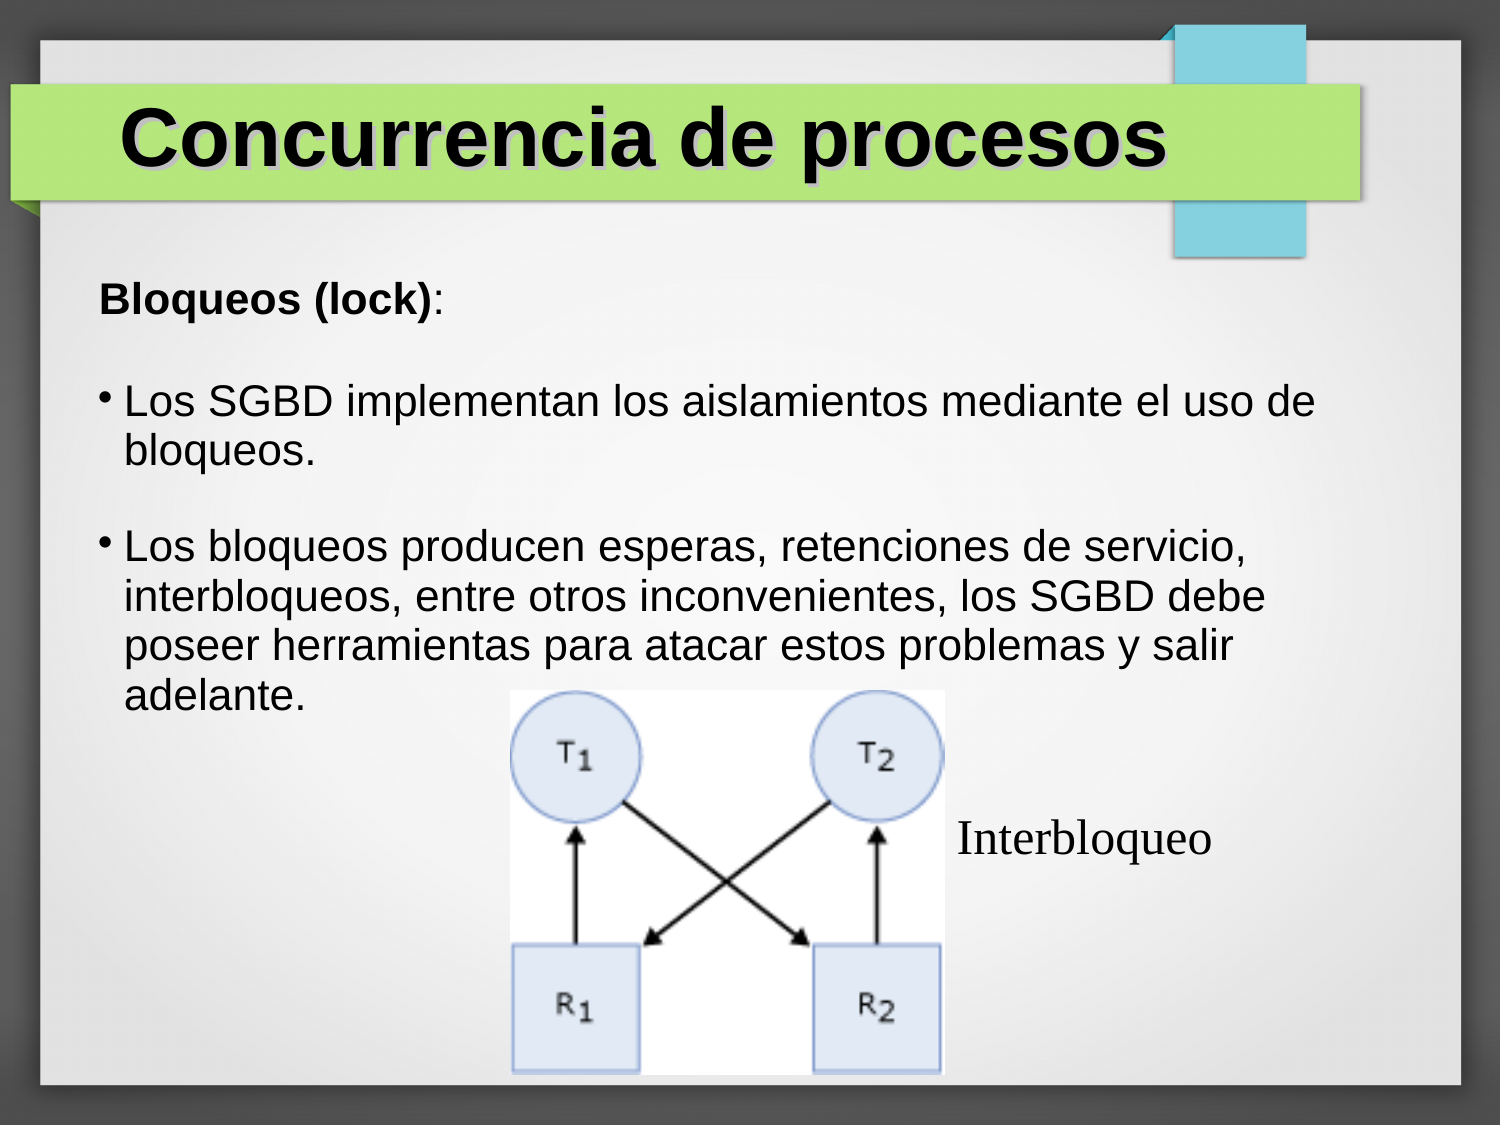

# Concurrencia de procesos
Bloqueos (lock):
Los SGBD implementan los aislamientos mediante el uso de bloqueos.
Los bloqueos producen esperas, retenciones de servicio, interbloqueos, entre otros inconvenientes, los SGBD debe poseer herramientas para atacar estos problemas y salir adelante.
Interbloqueo